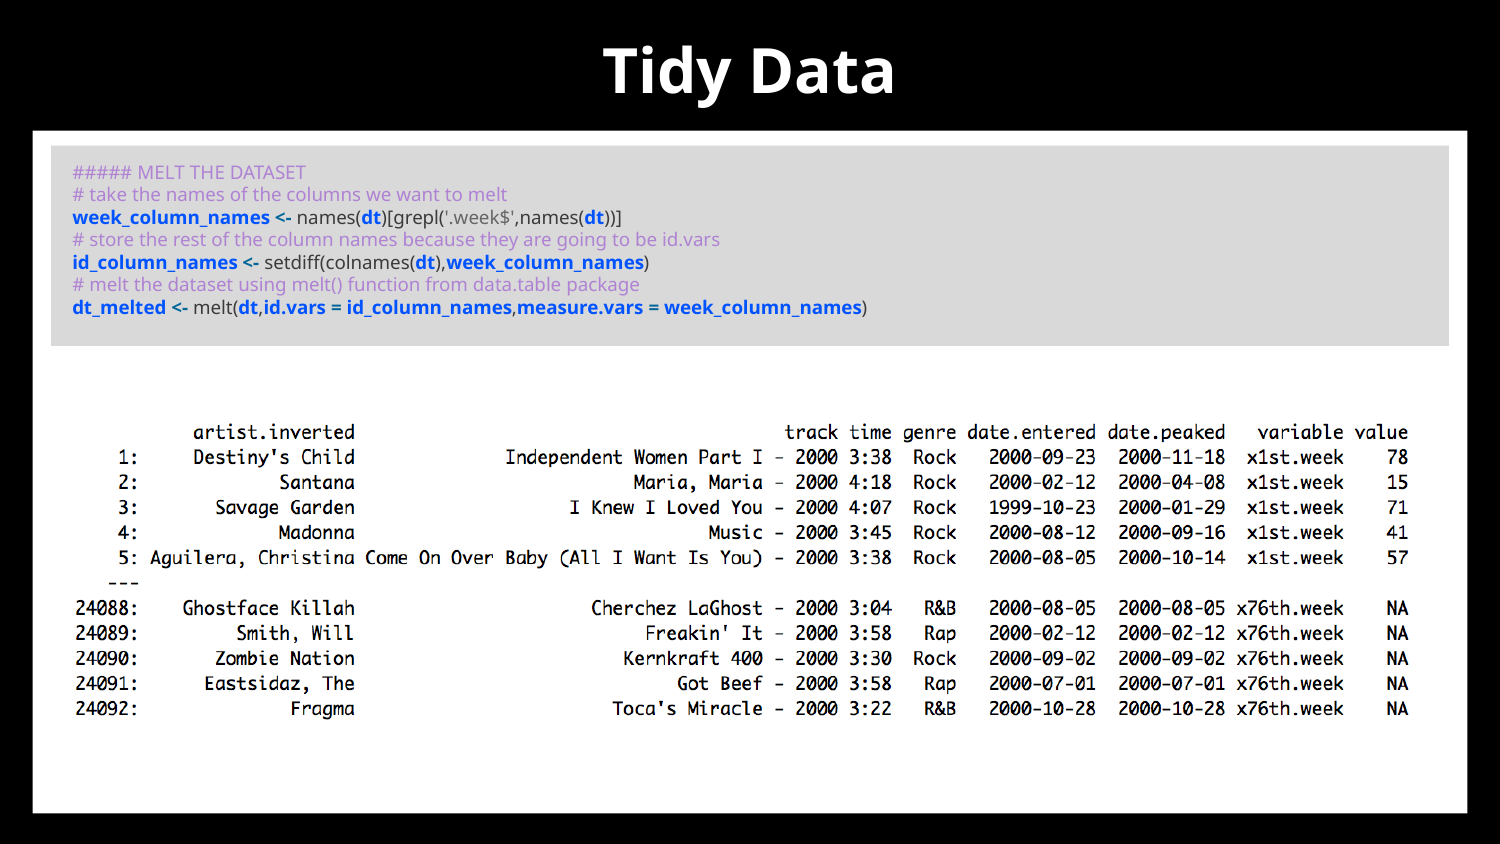

Tidy Data
##### MELT THE DATASET # take the names of the columns we want to melt week_column_names <- names(dt)[grepl('.week$',names(dt))] # store the rest of the column names because they are going to be id.vars id_column_names <- setdiff(colnames(dt),week_column_names) # melt the dataset using melt() function from data.table package dt_melted <- melt(dt,id.vars = id_column_names,measure.vars = week_column_names)